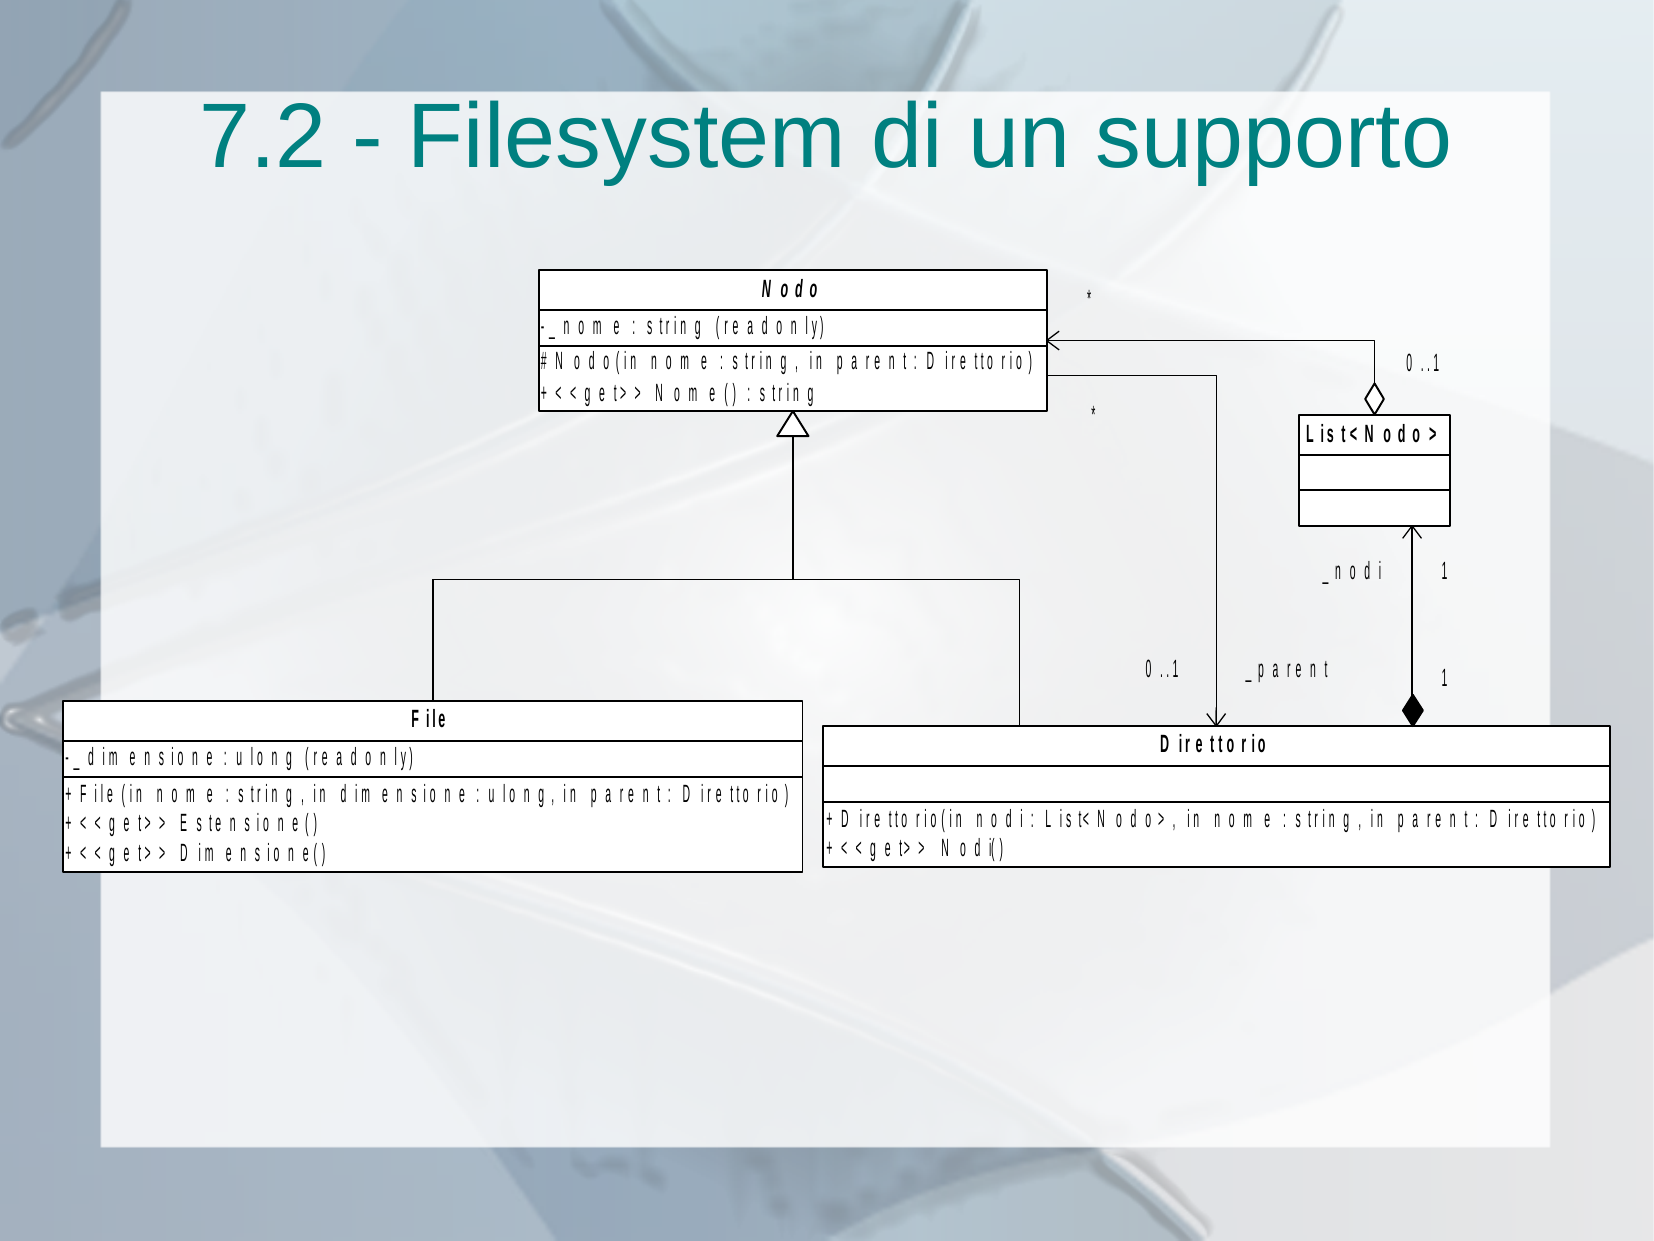

# 7.2 - Filesystem di un supporto